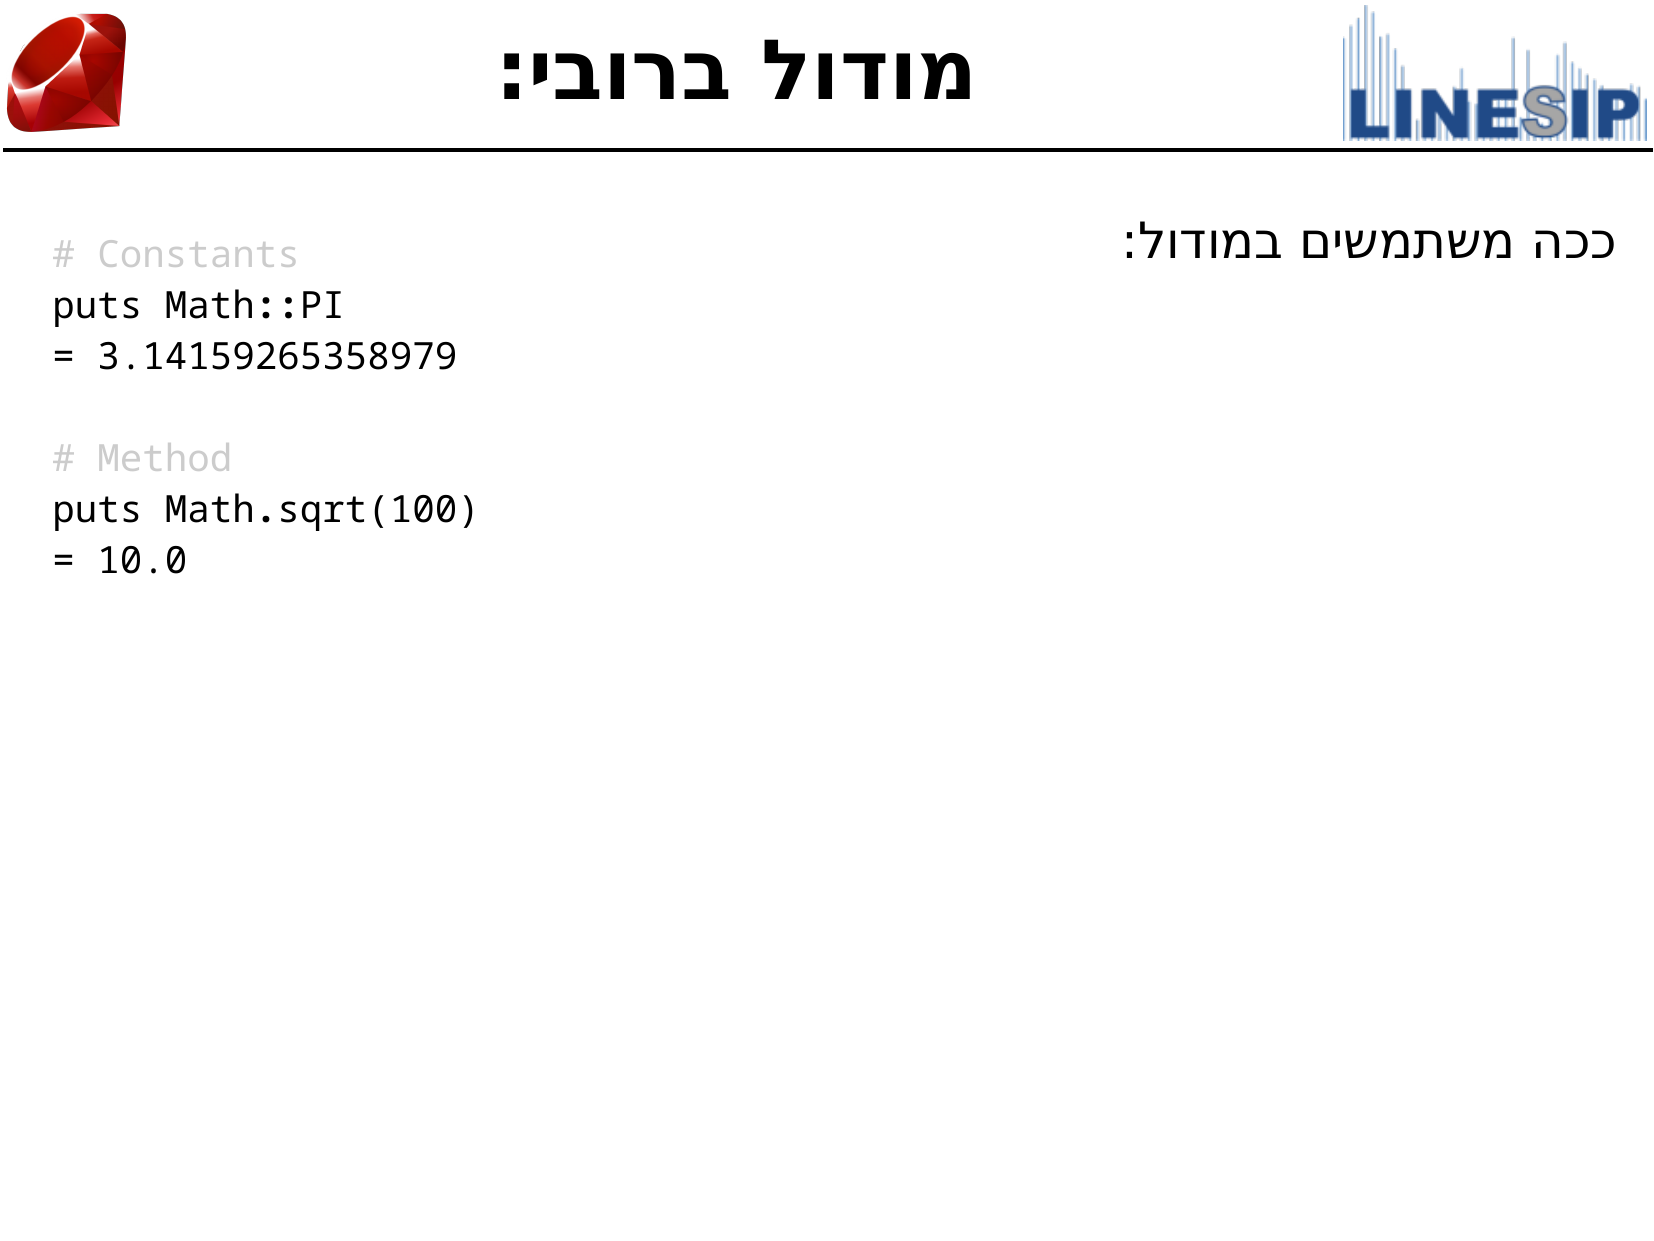

מודול ברובי:
ככה משתמשים במודול:
# Constants
puts Math::PI
= 3.14159265358979
# Method
puts Math.sqrt(100)
= 10.0